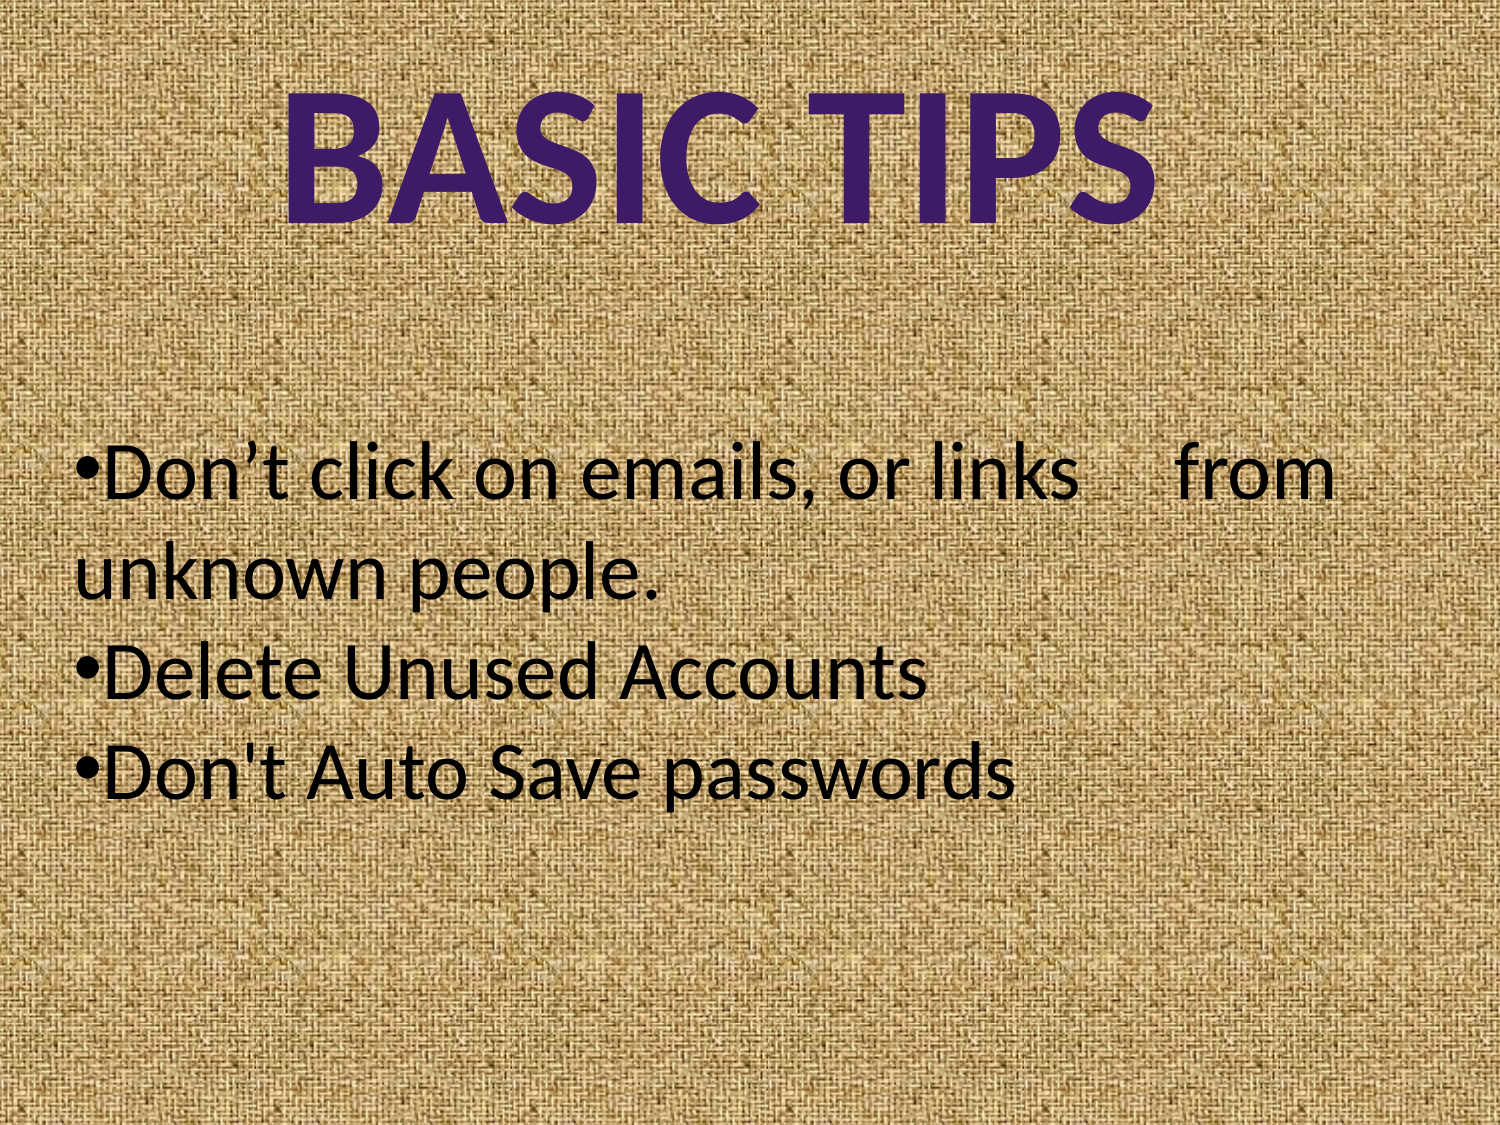

Basic TIPS
Don’t click on emails, or links from unknown people.
Delete Unused Accounts
Don't Auto Save passwords